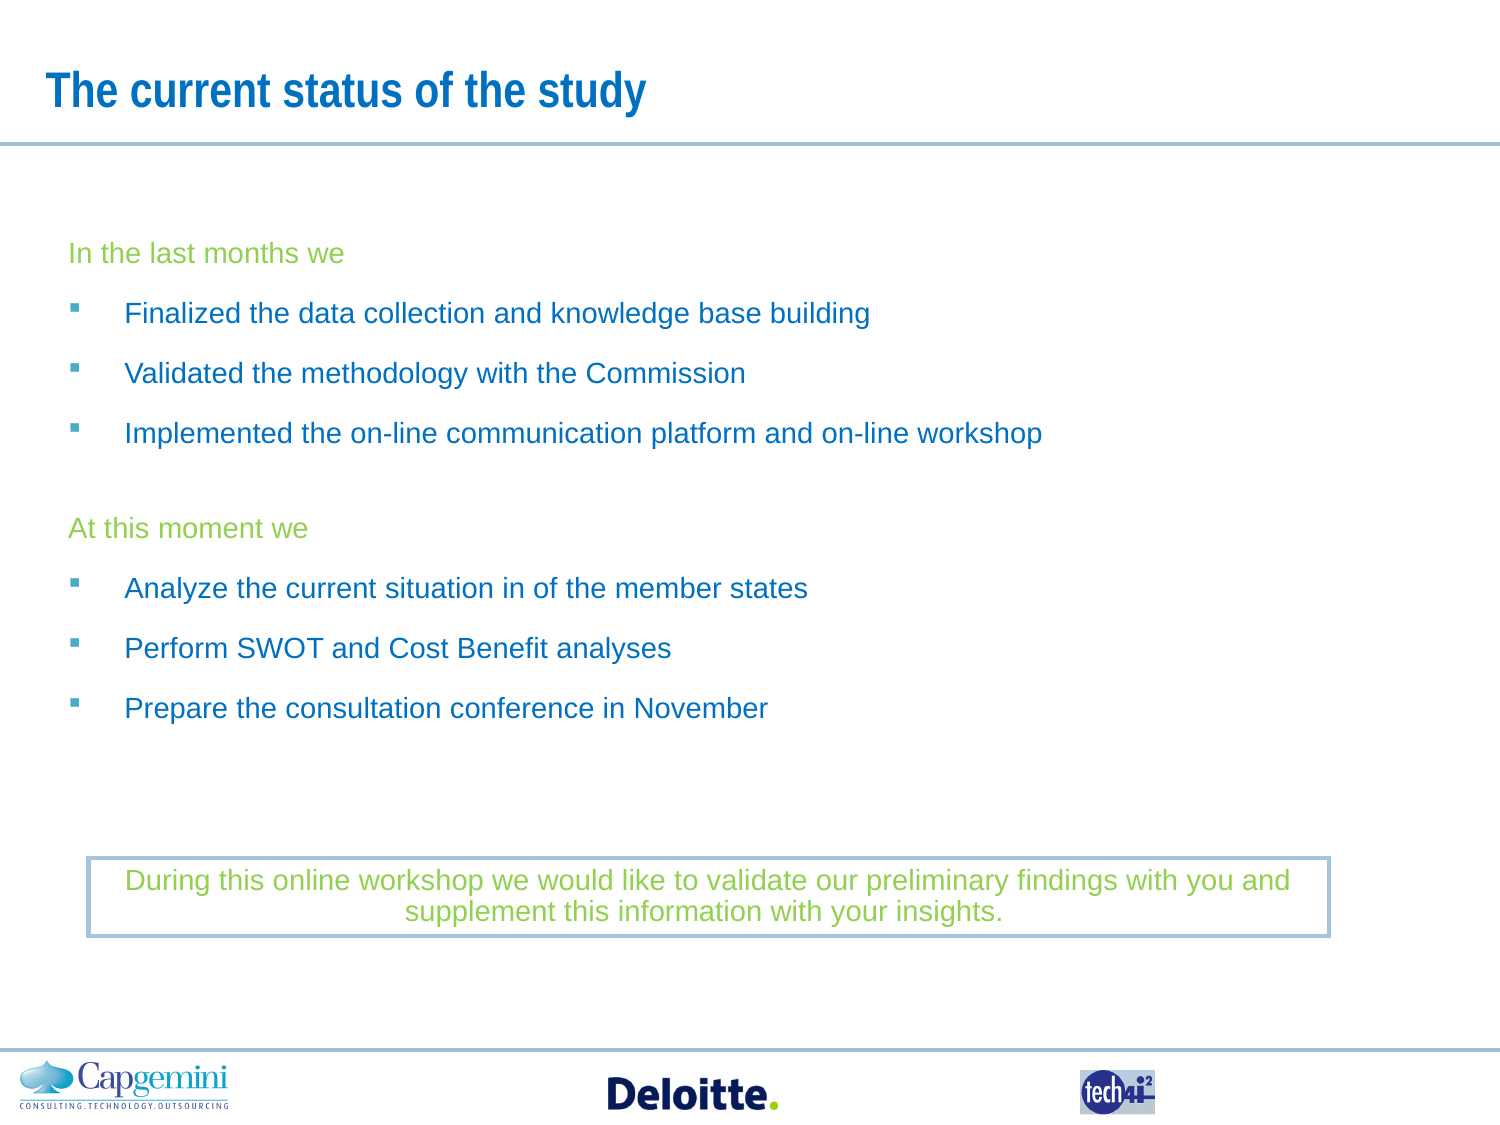

The current status of the study
# In the last months we
Finalized the data collection and knowledge base building
Validated the methodology with the Commission
Implemented the on-line communication platform and on-line workshop
At this moment we
Analyze the current situation in of the member states
Perform SWOT and Cost Benefit analyses
Prepare the consultation conference in November
During this online workshop we would like to validate our preliminary findings with you and supplement this information with your insights.